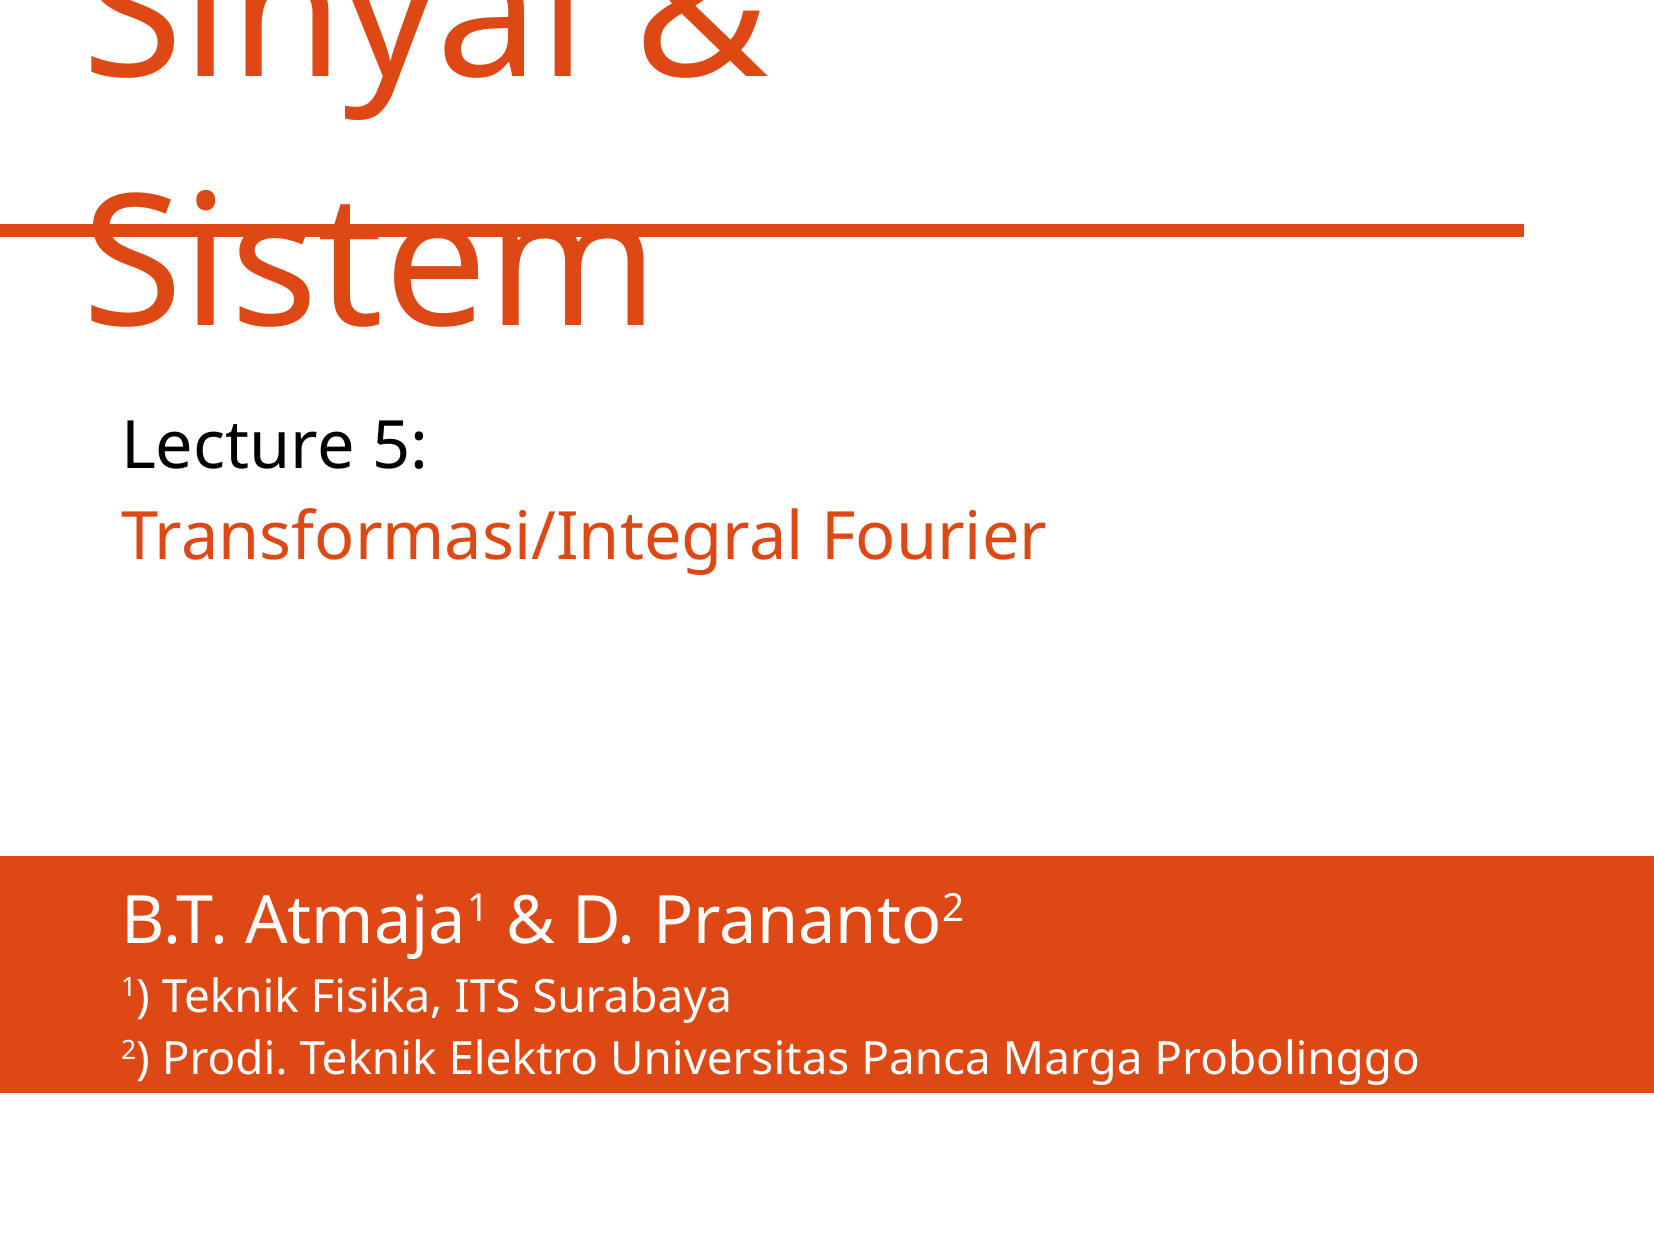

# Sinyal & Sistem
Lecture 5:
Transformasi/Integral Fourier
B.T. Atmaja1 & D. Prananto2
1) Teknik Fisika, ITS Surabaya
2) Prodi. Teknik Elektro Universitas Panca Marga Probolinggo